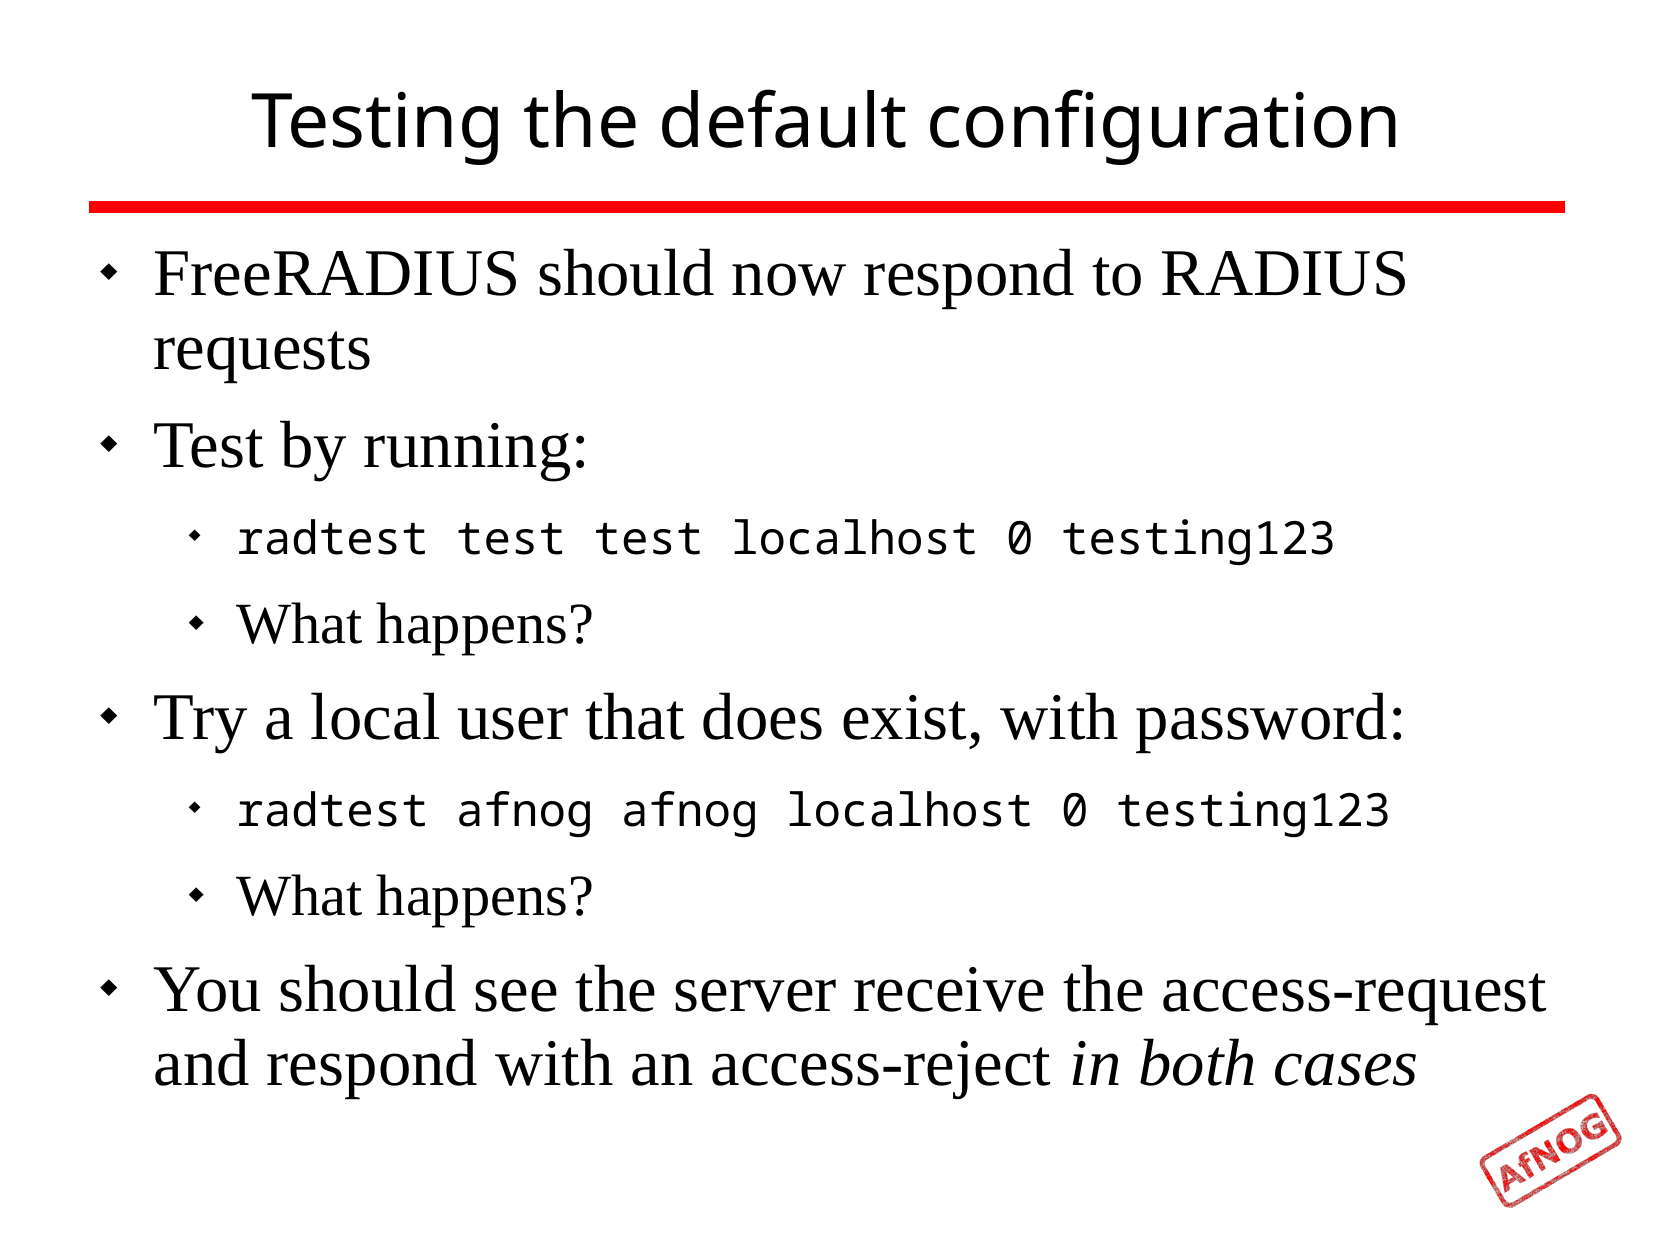

# Testing the default configuration
FreeRADIUS should now respond to RADIUS requests
Test by running:
radtest test test localhost 0 testing123
What happens?
Try a local user that does exist, with password:
radtest afnog afnog localhost 0 testing123
What happens?
You should see the server receive the access-request and respond with an access-reject in both cases